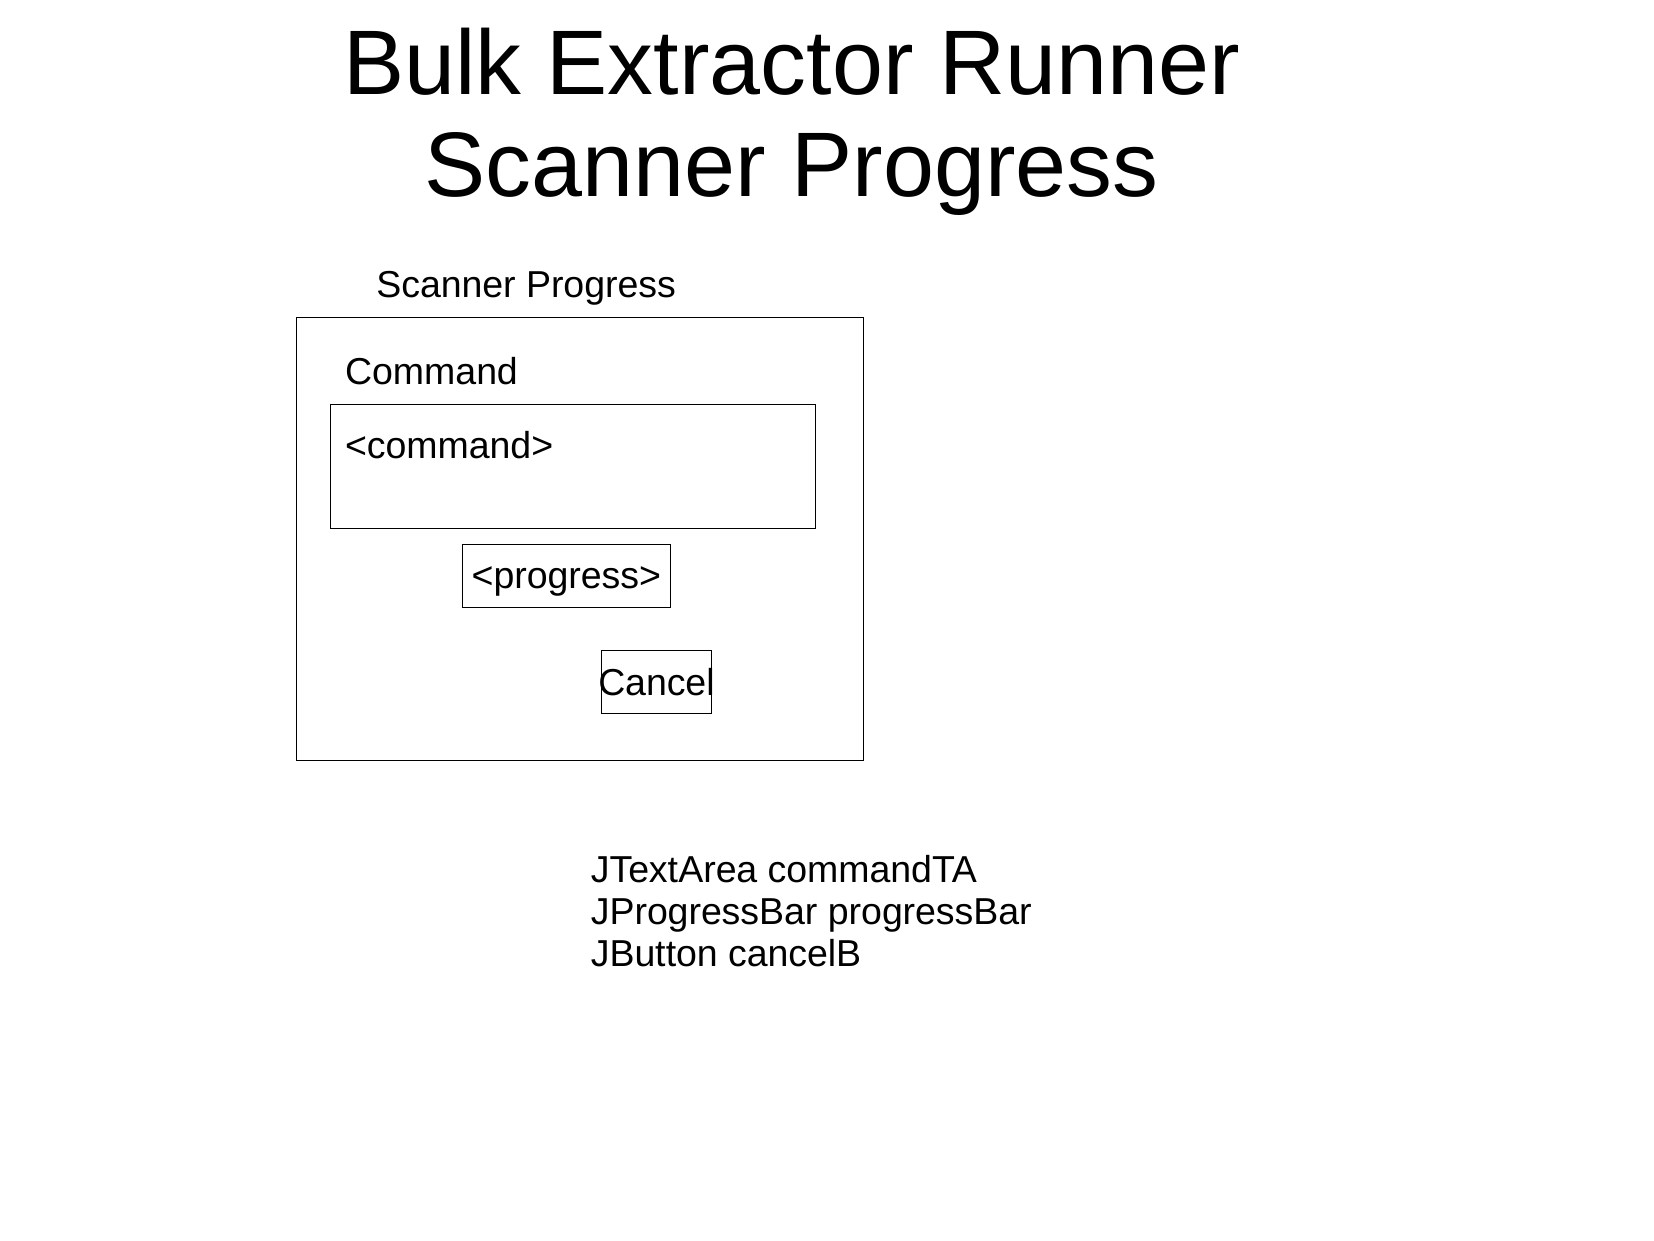

# Bulk Extractor Runner Scanner Progress
Scanner Progress
Command
<command>
<progress>
Cancel
JTextArea commandTA
JProgressBar progressBar
JButton cancelB